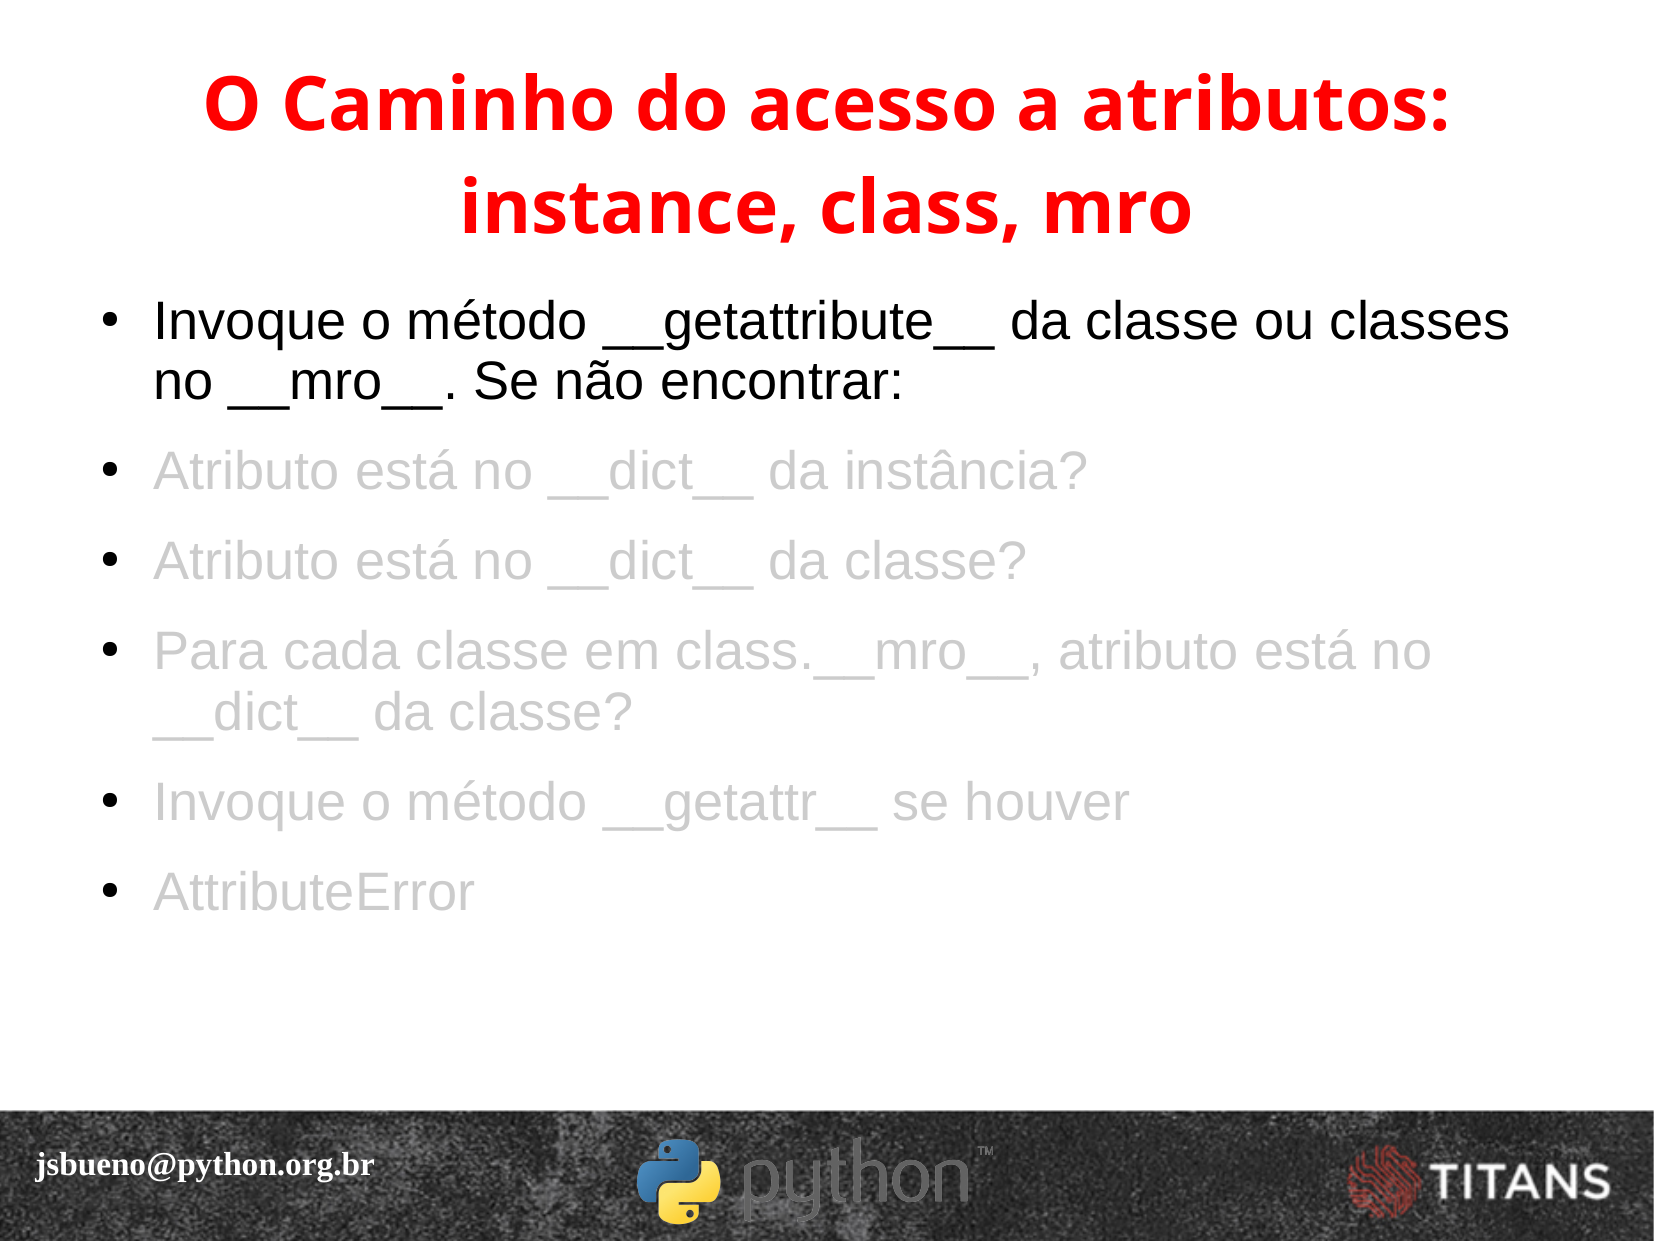

# O Caminho do acesso a atributos: instance, class, mro
Invoque o método __getattribute__ da classe ou classes no __mro__. Se não encontrar:
Atributo está no __dict__ da instância?
Atributo está no __dict__ da classe?
Para cada classe em class.__mro__, atributo está no __dict__ da classe?
Invoque o método __getattr__ se houver
AttributeError